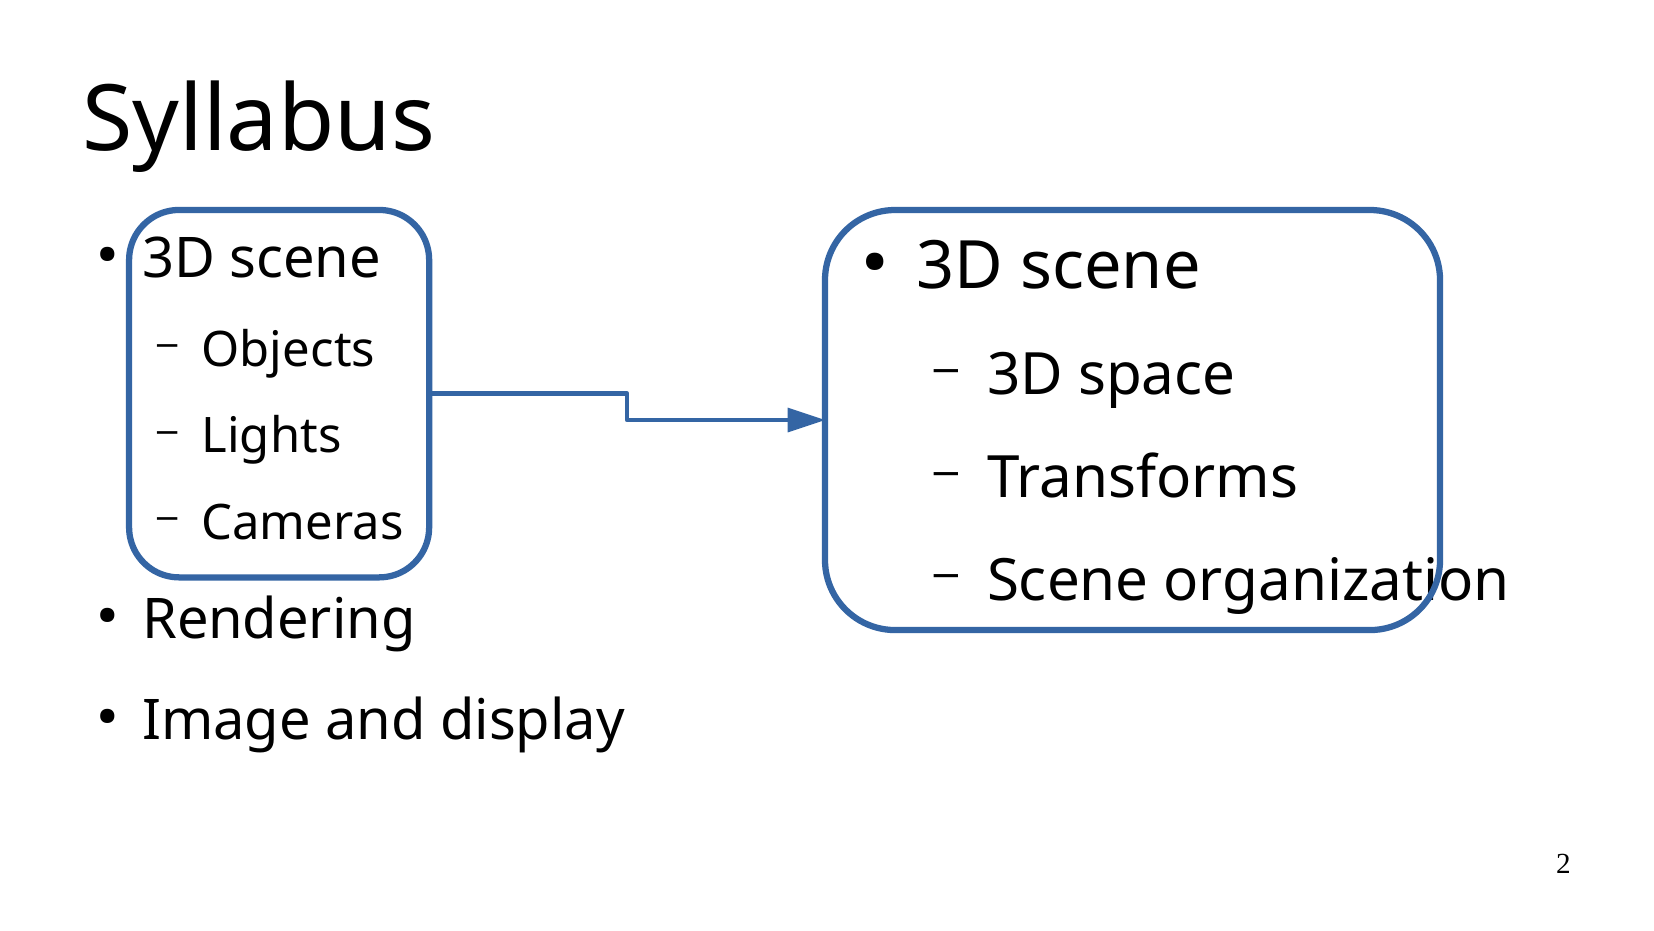

# Syllabus
3D scene
Objects
Lights
Cameras
Rendering
Image and display
3D scene
3D space
Transforms
Scene organization
2